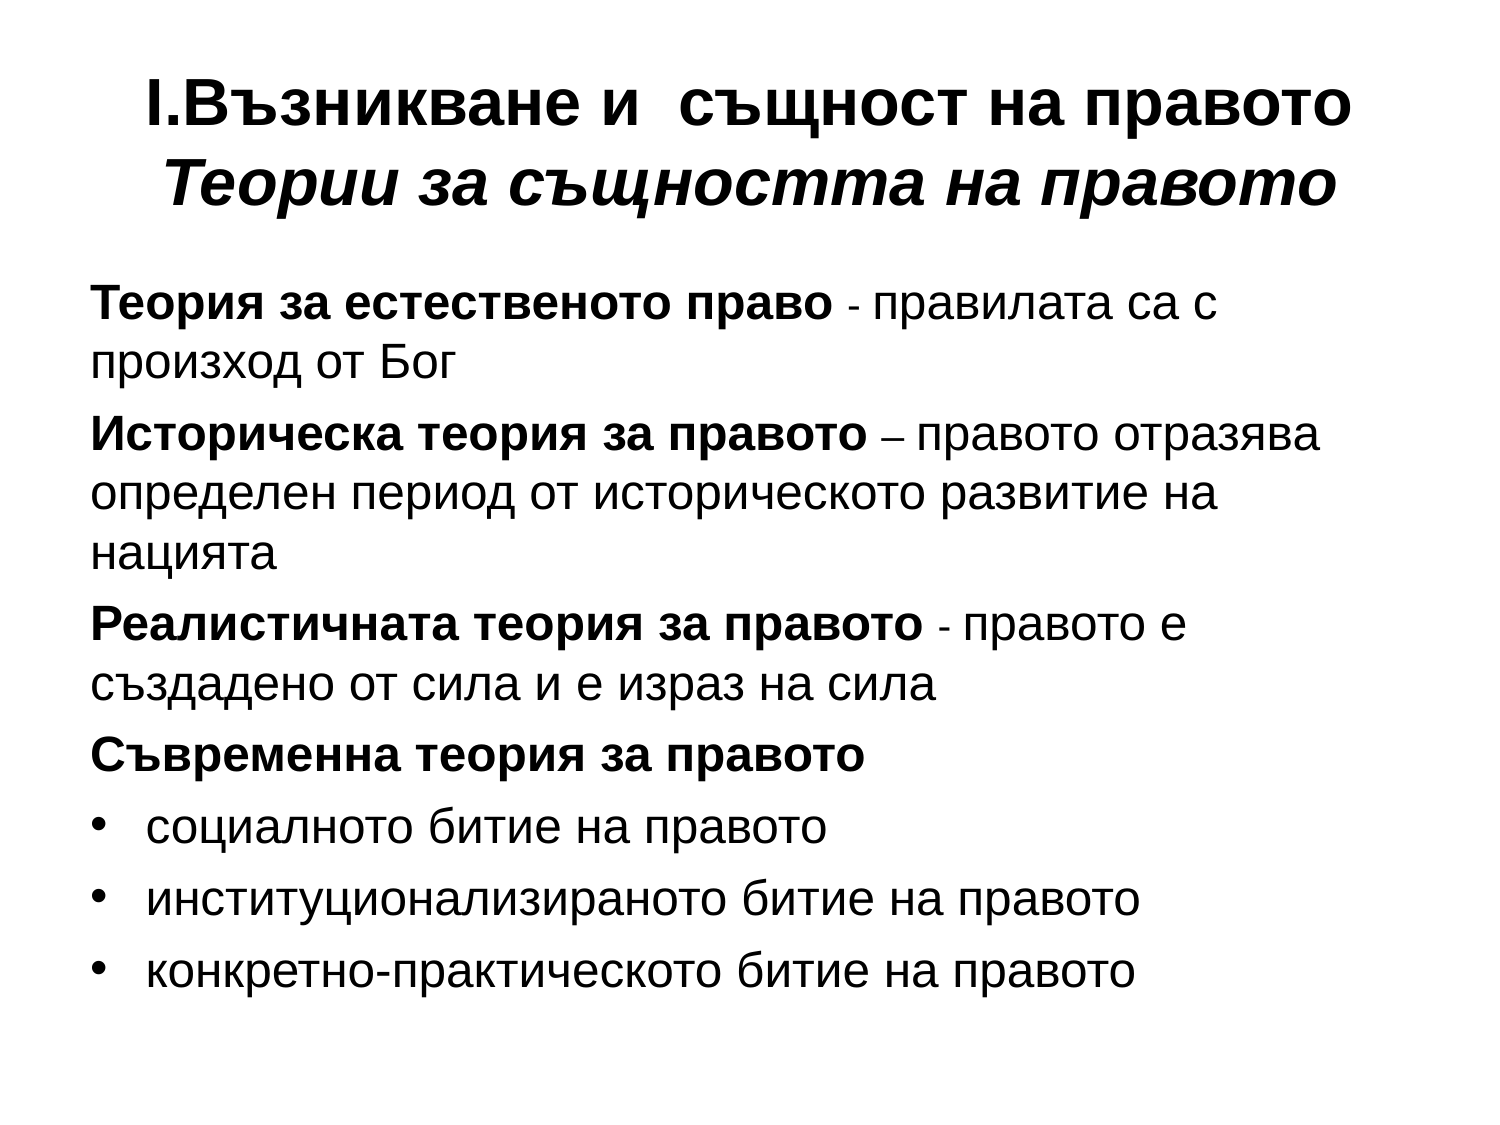

# І.Възникване и същност на правото Теории за същността на правото
Теория за естественото право - правилата са с произход от Бог
Историческа теория за правото – правото отразява определен период от историческото развитие на нацията
Реалистичната теория за правото - правото е създадено от сила и е израз на сила
Съвременна теория за правото
социалното битие на правото
институционализираното битие на правото
конкретно-практическото битие на правото